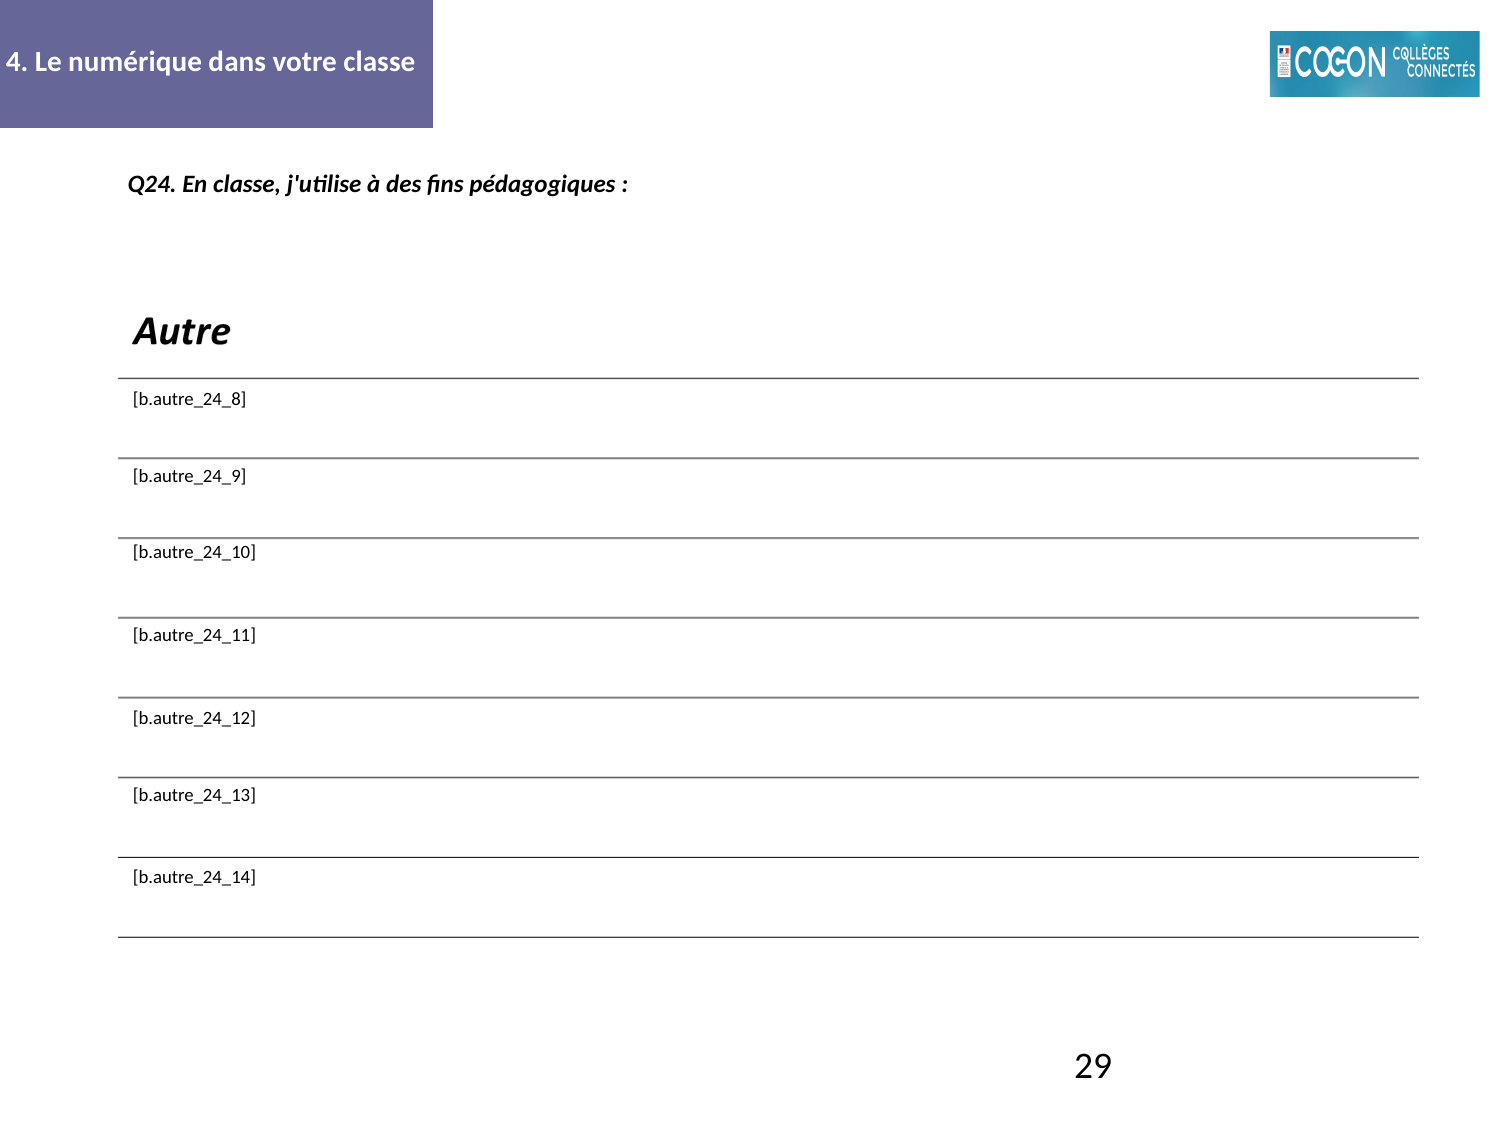

4. Le numérique dans votre classe
Q24. En classe, j'utilise à des fins pédagogiques :
[b.autre_24_8]
[b.autre_24_9]
[b.autre_24_10]
[b.autre_24_11]
[b.autre_24_12]
[b.autre_24_13]
[b.autre_24_14]